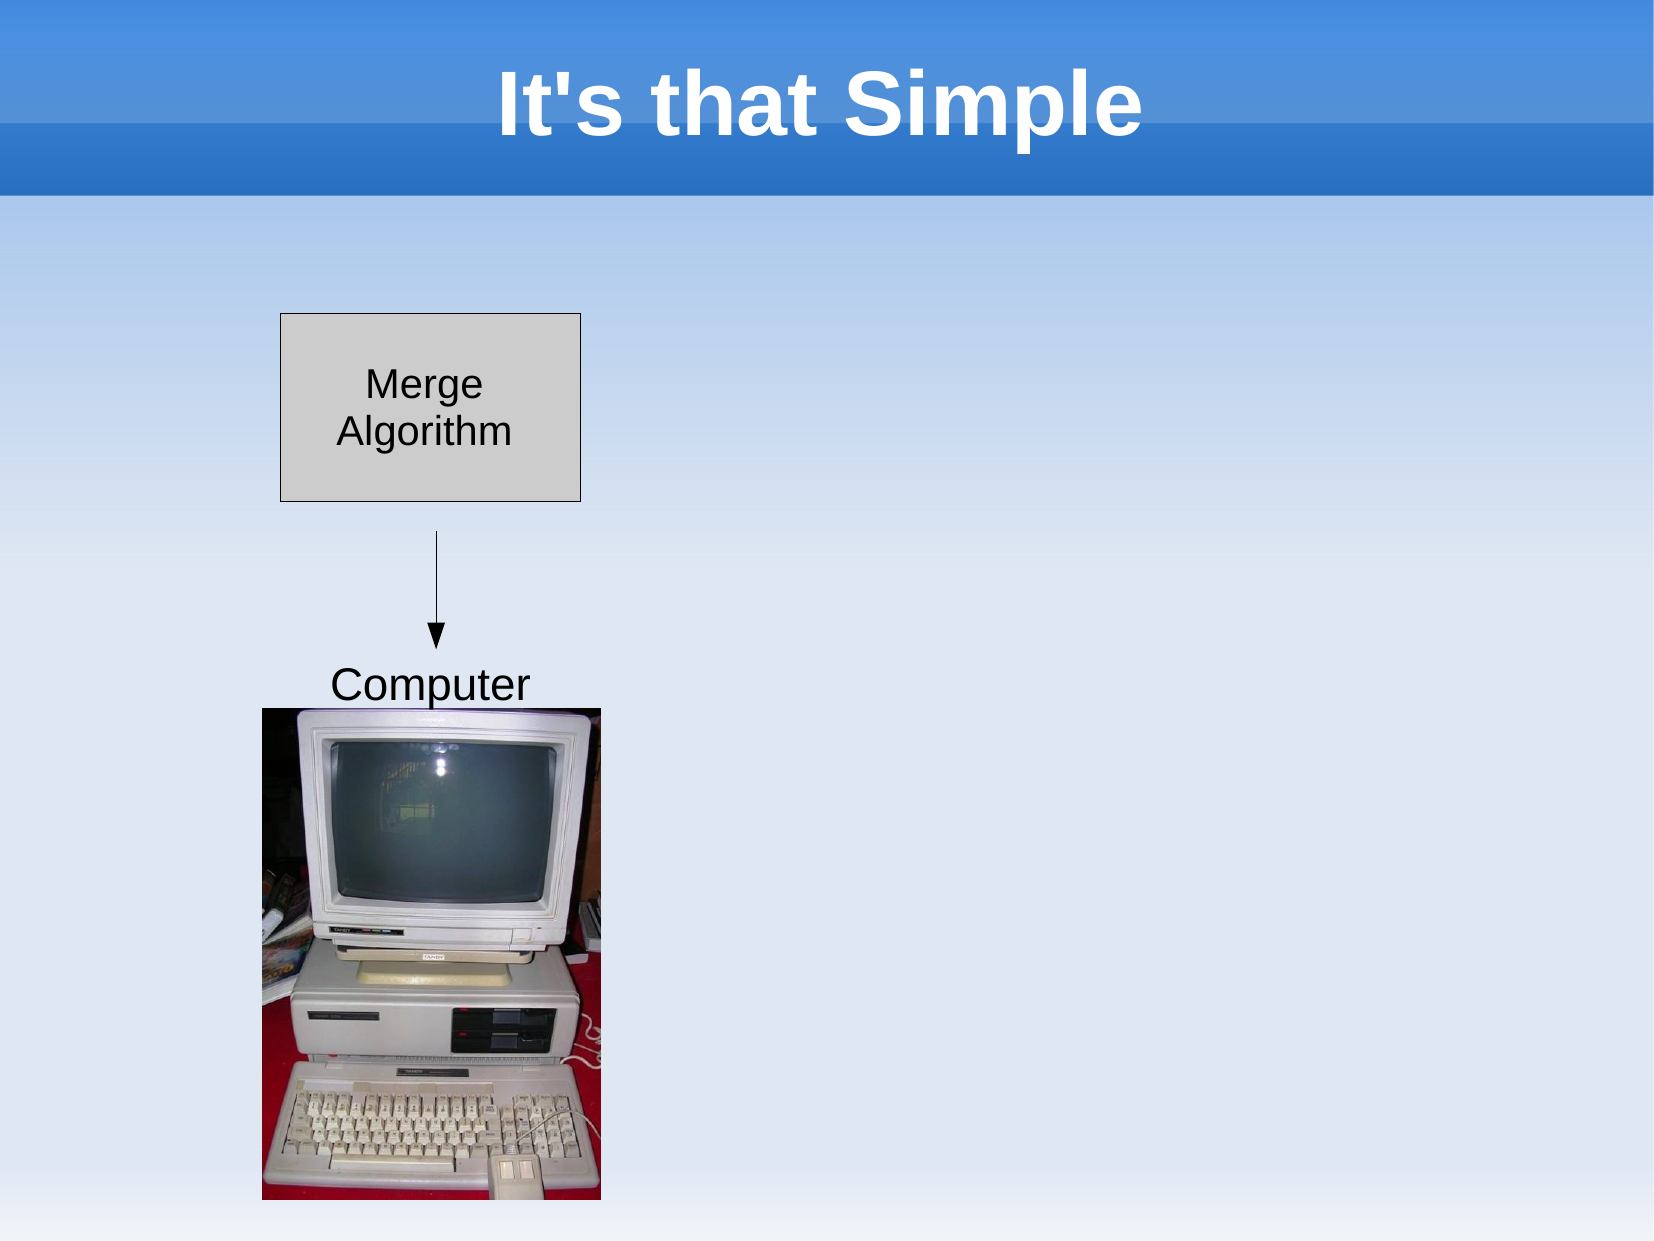

# It's that Simple
Merge
Algorithm
Computer